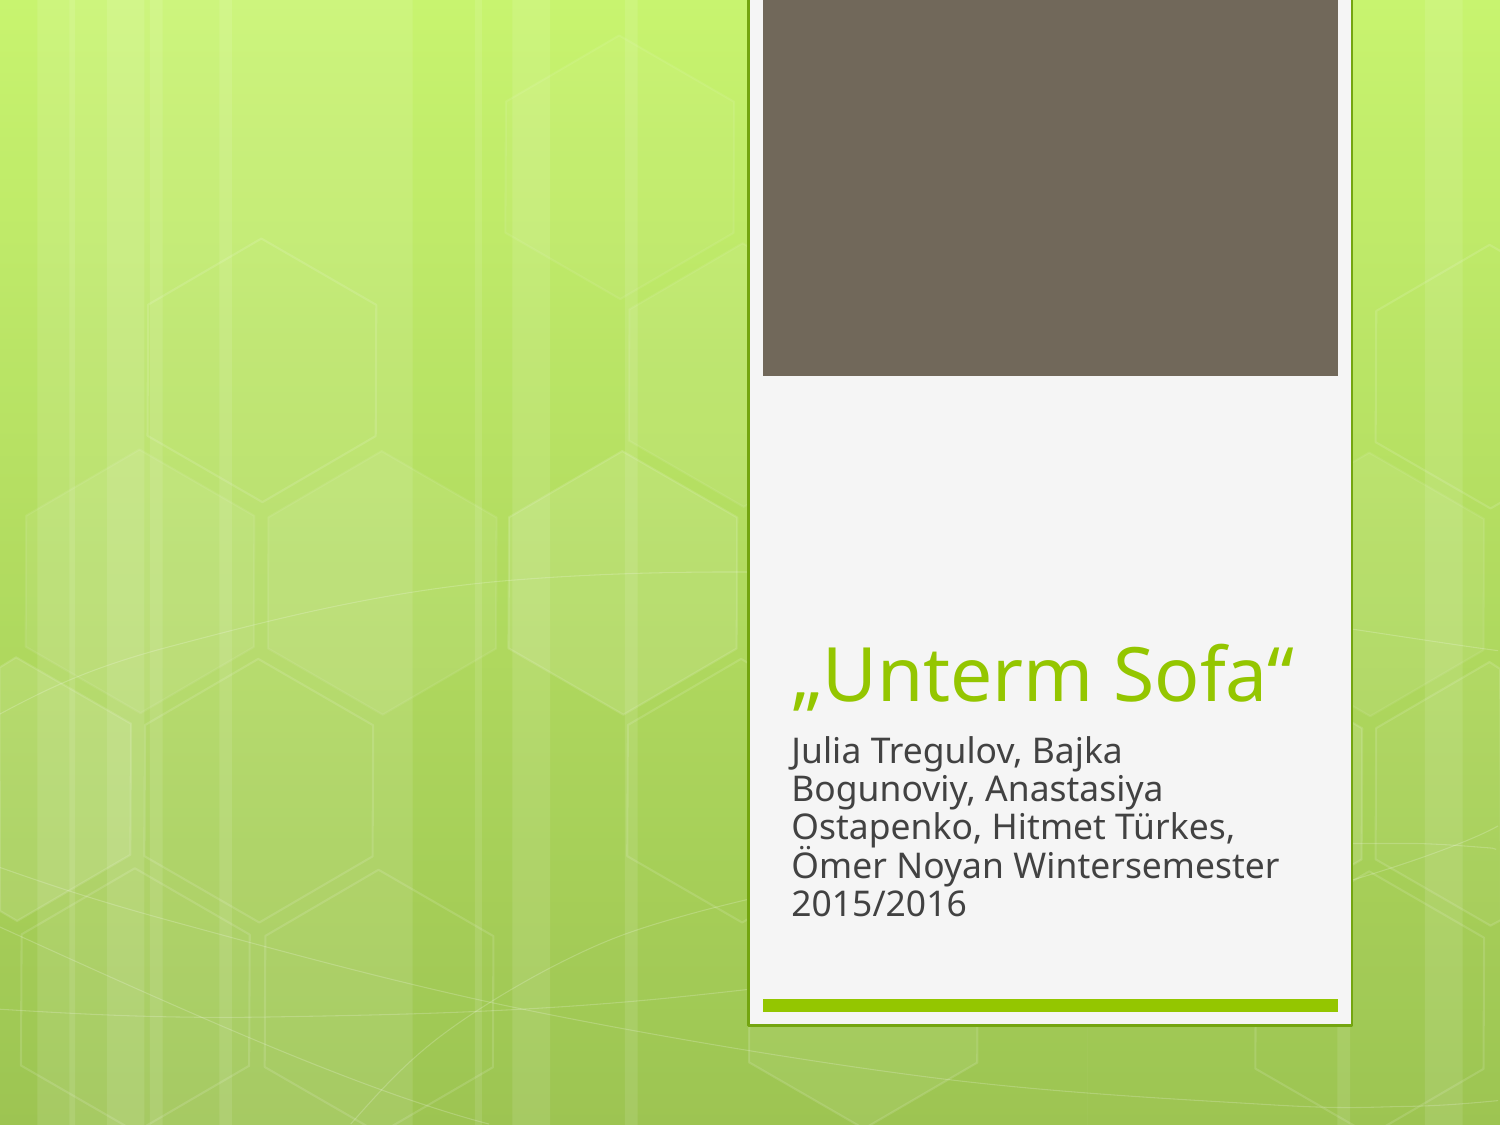

# „Unterm Sofa“
Julia Tregulov, Bajka Bogunoviy, Anastasiya Ostapenko, Hitmet Türkes, Ömer Noyan Wintersemester 2015/2016